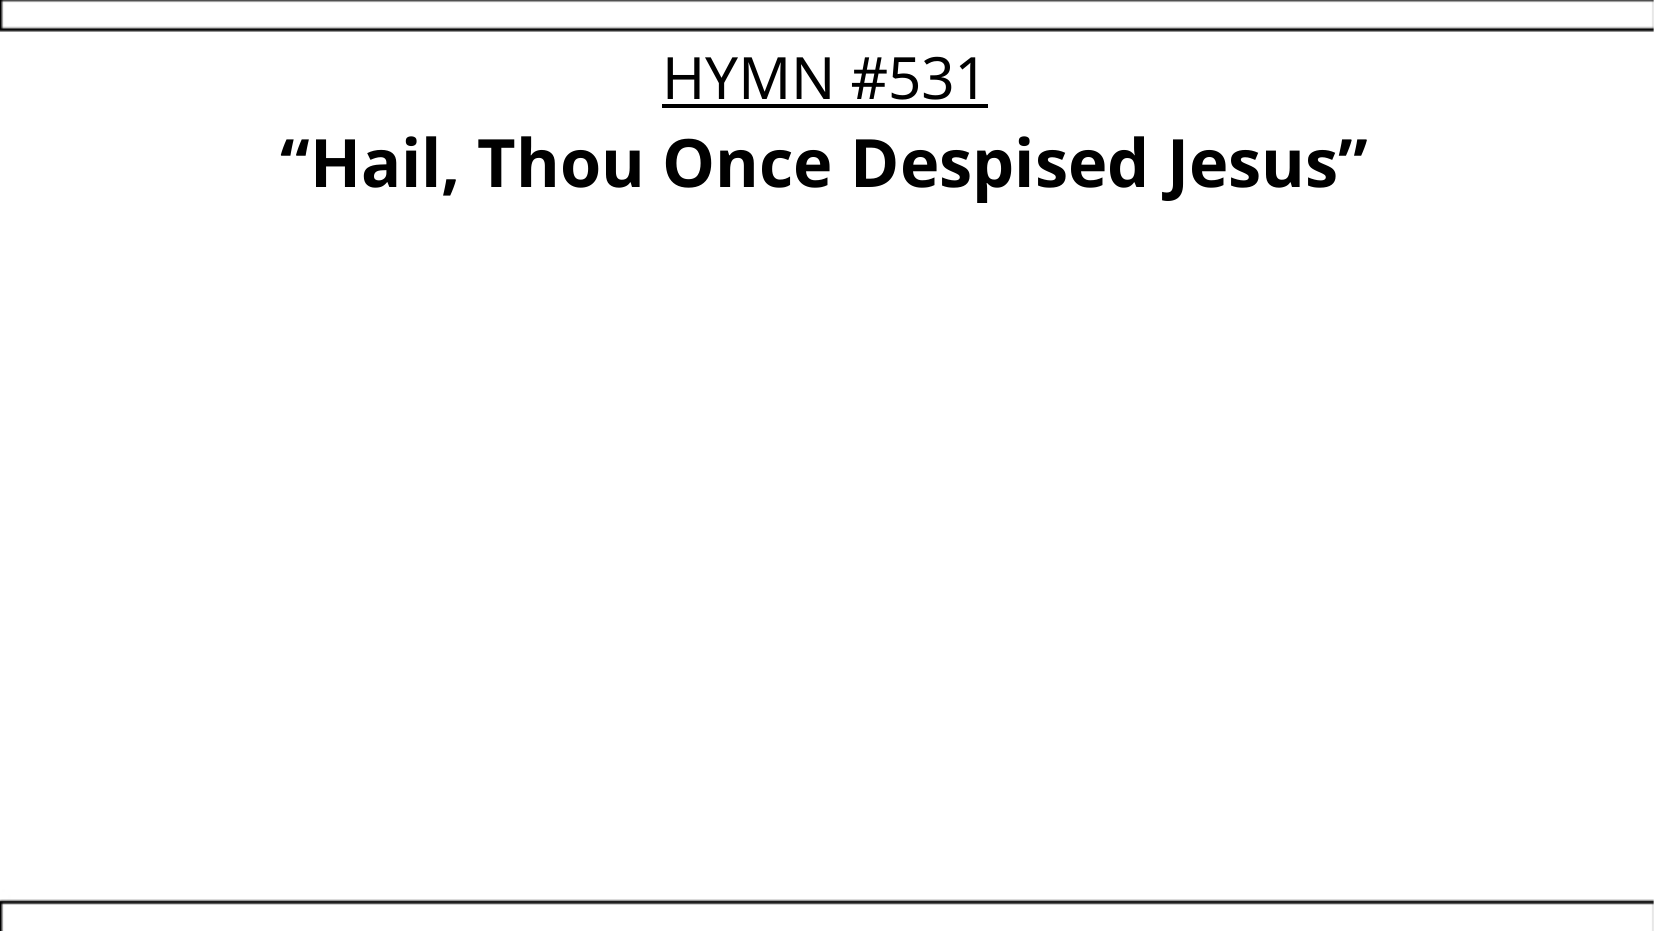

HYMN #531
“Hail, Thou Once Despised Jesus”